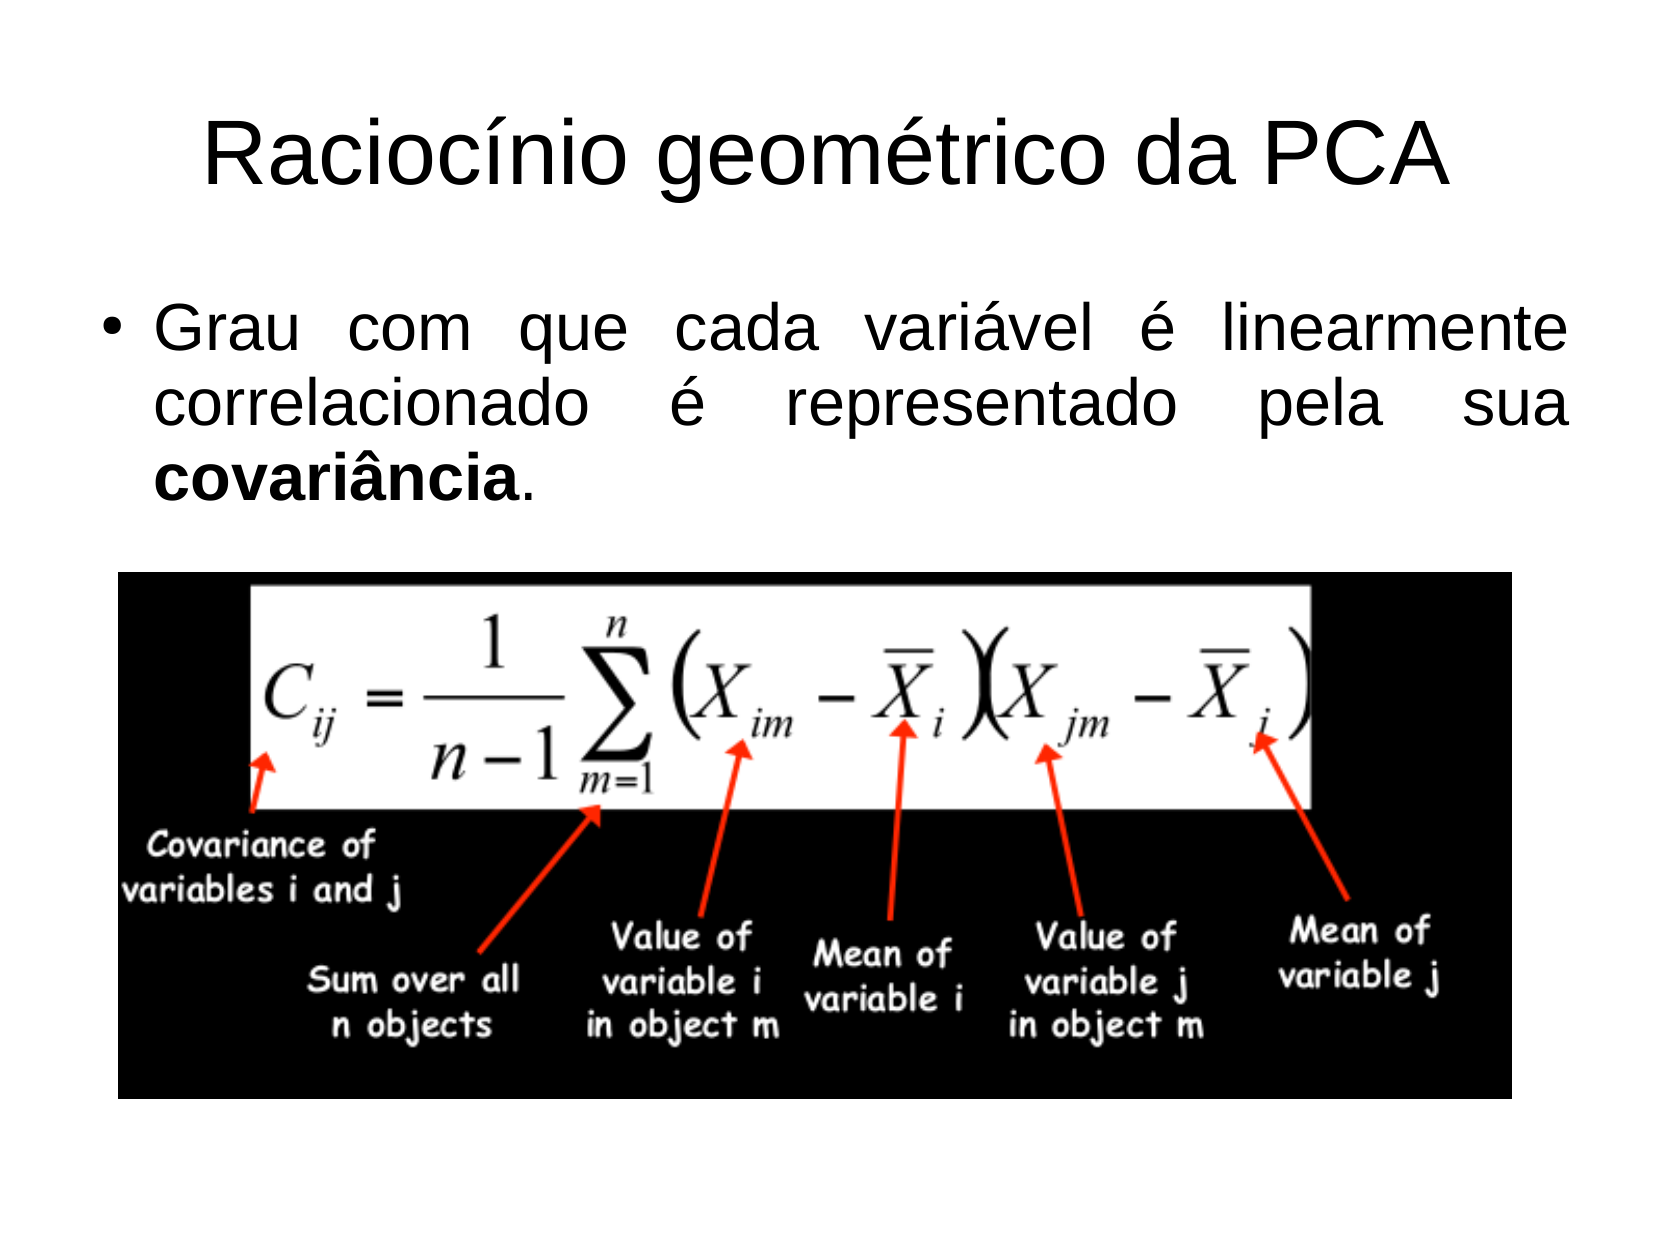

# Raciocínio geométrico da PCA
Grau com que cada variável é linearmente correlacionado é representado pela sua covariância.